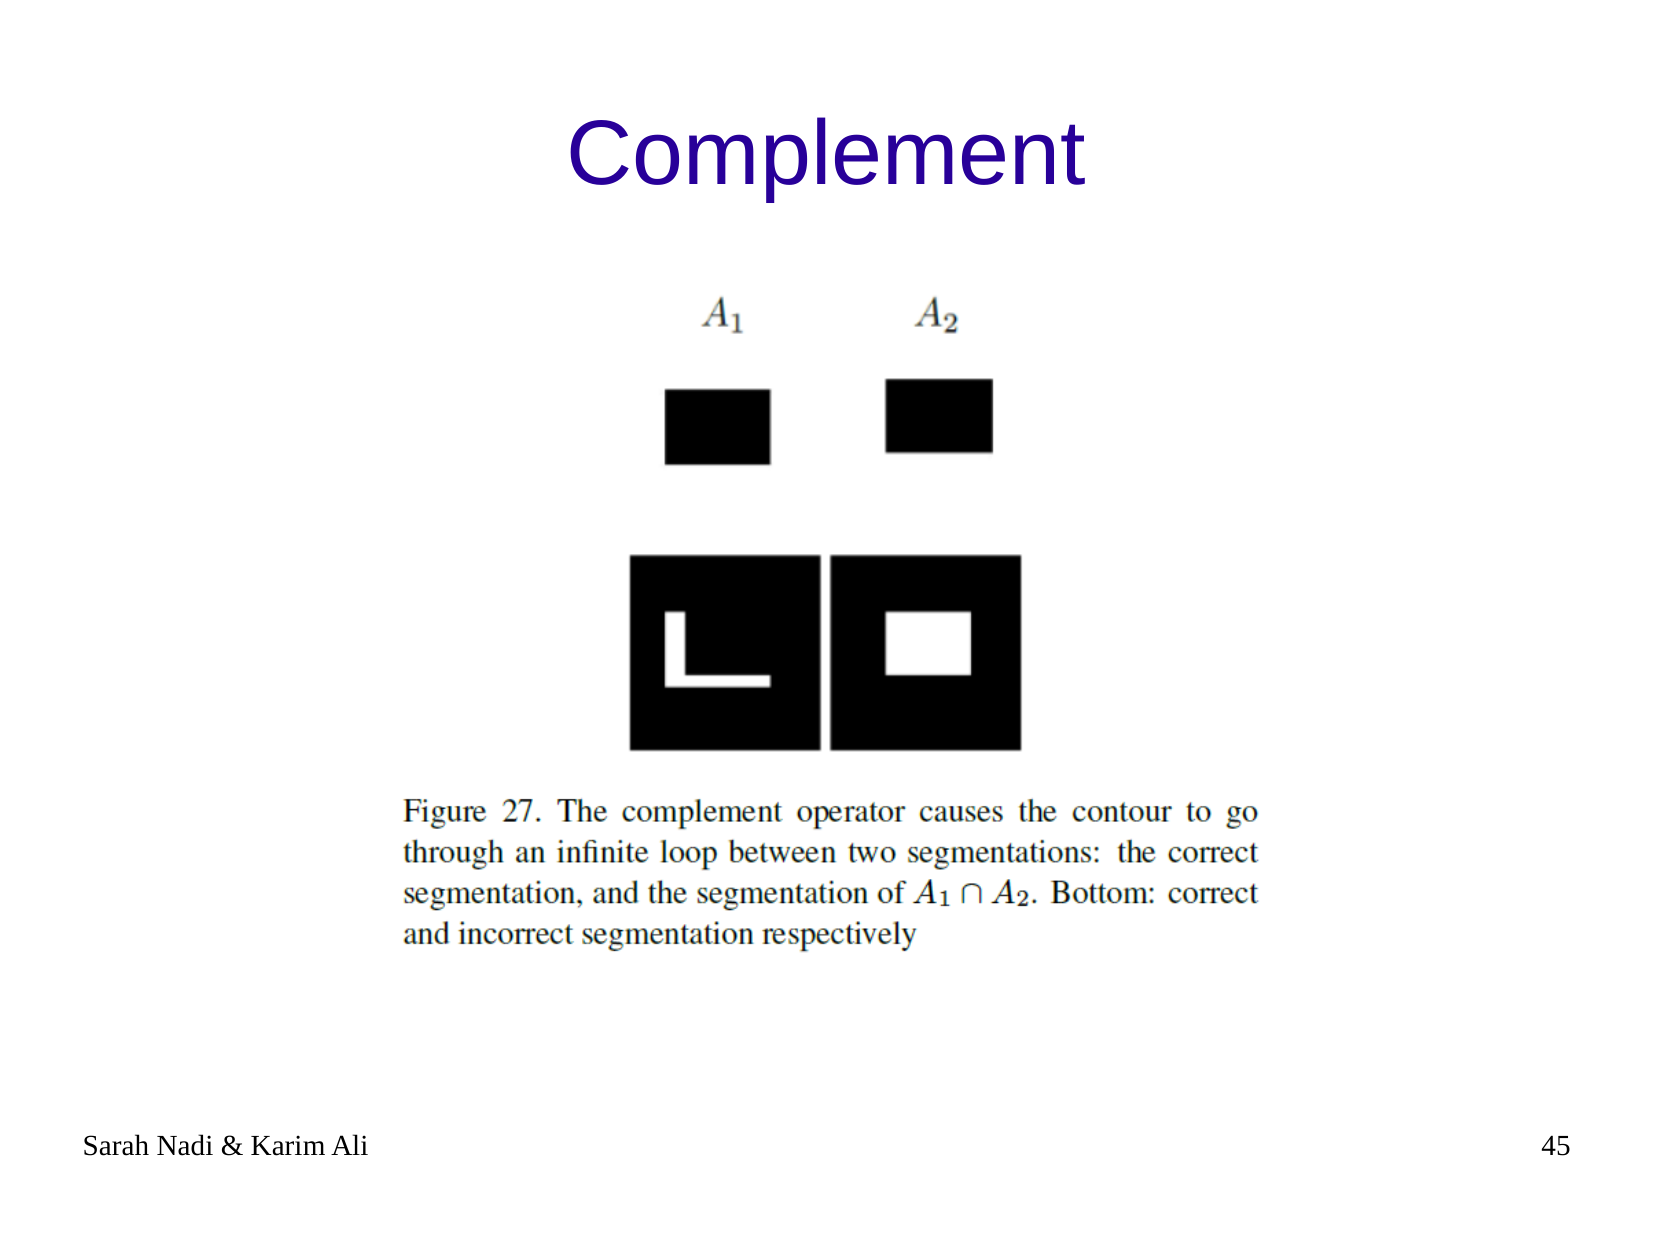

# Complement
Sarah Nadi & Karim Ali
45